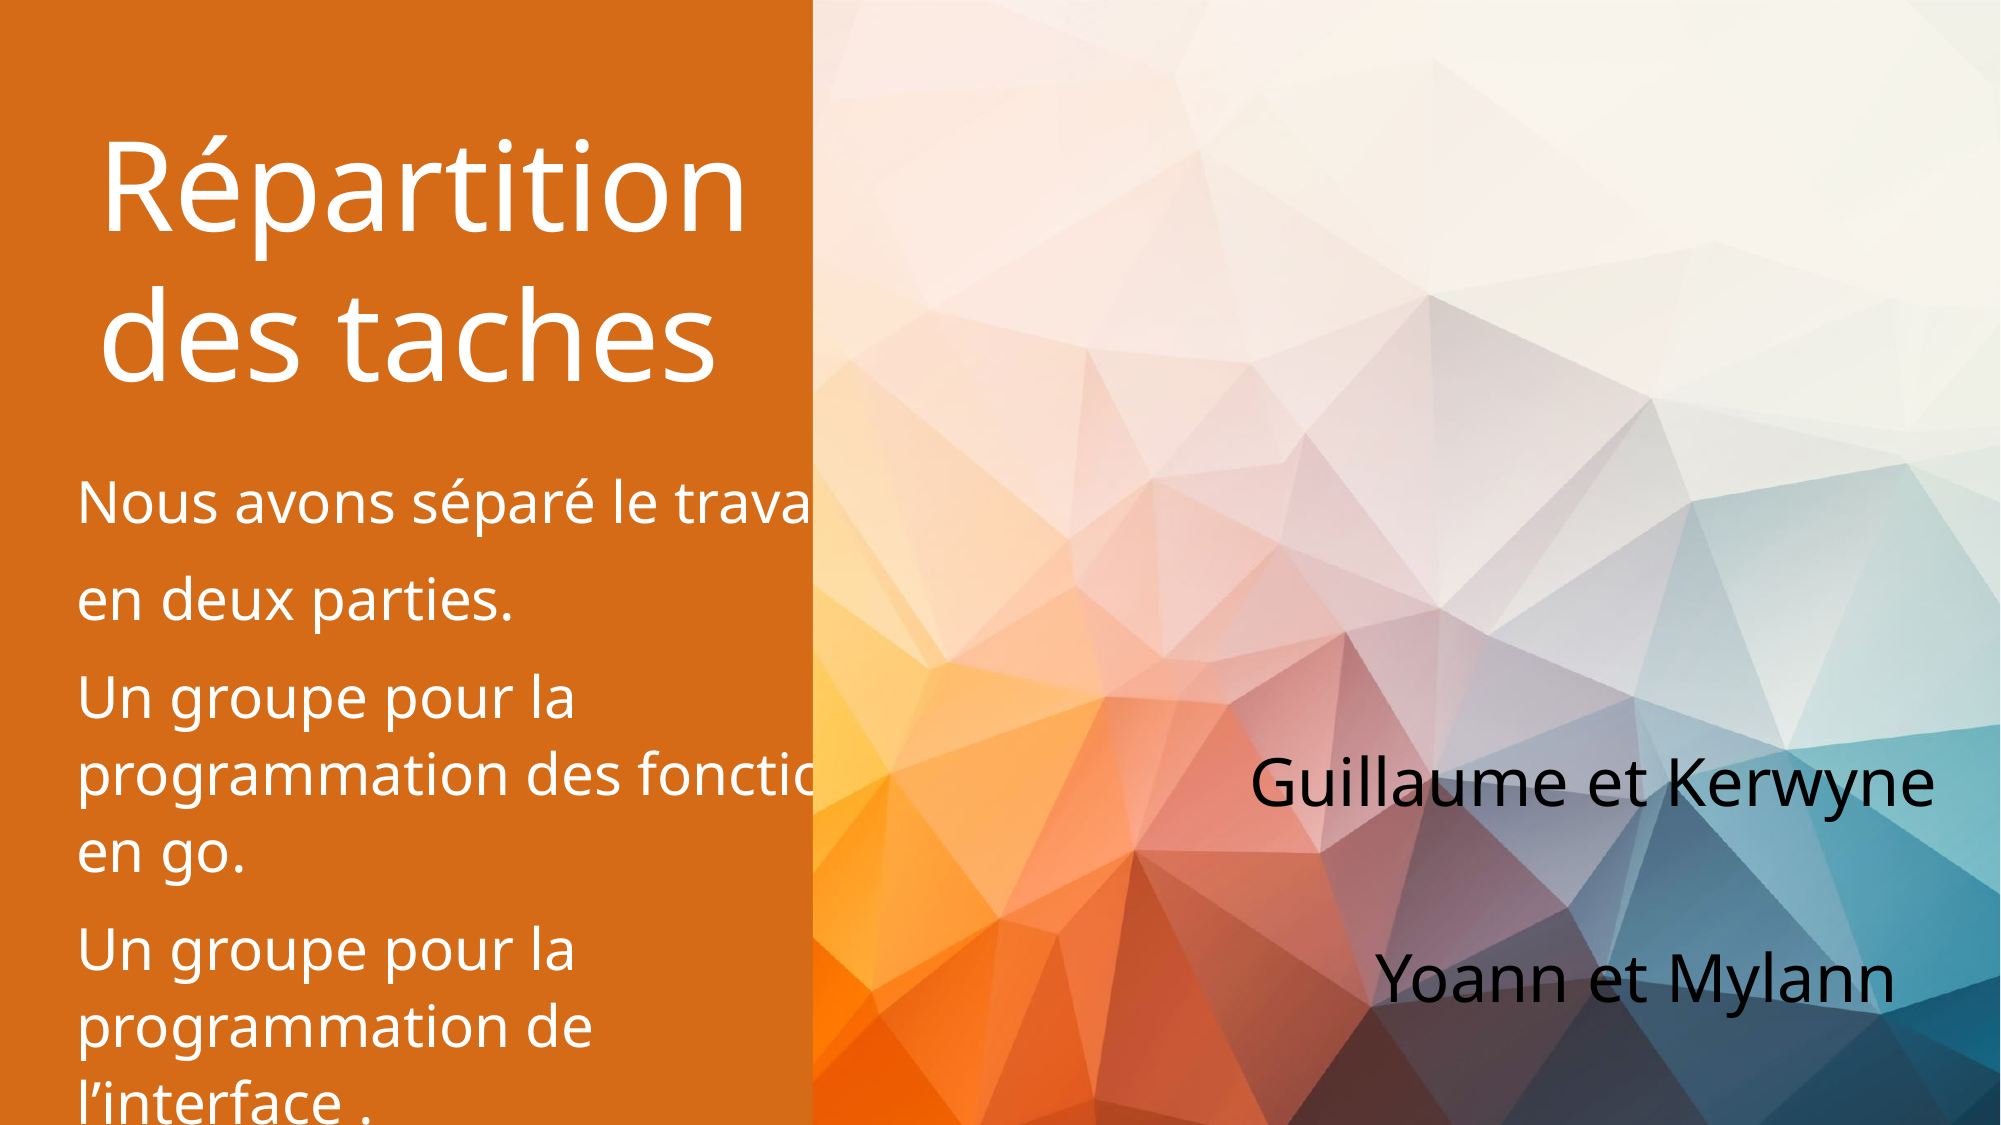

# Répartition des taches
Nous avons séparé le travail
en deux parties.
Un groupe pour la programmation des fonctions en go.
Un groupe pour la programmation de l’interface .
Guillaume et Kerwyne
Yoann et Mylann